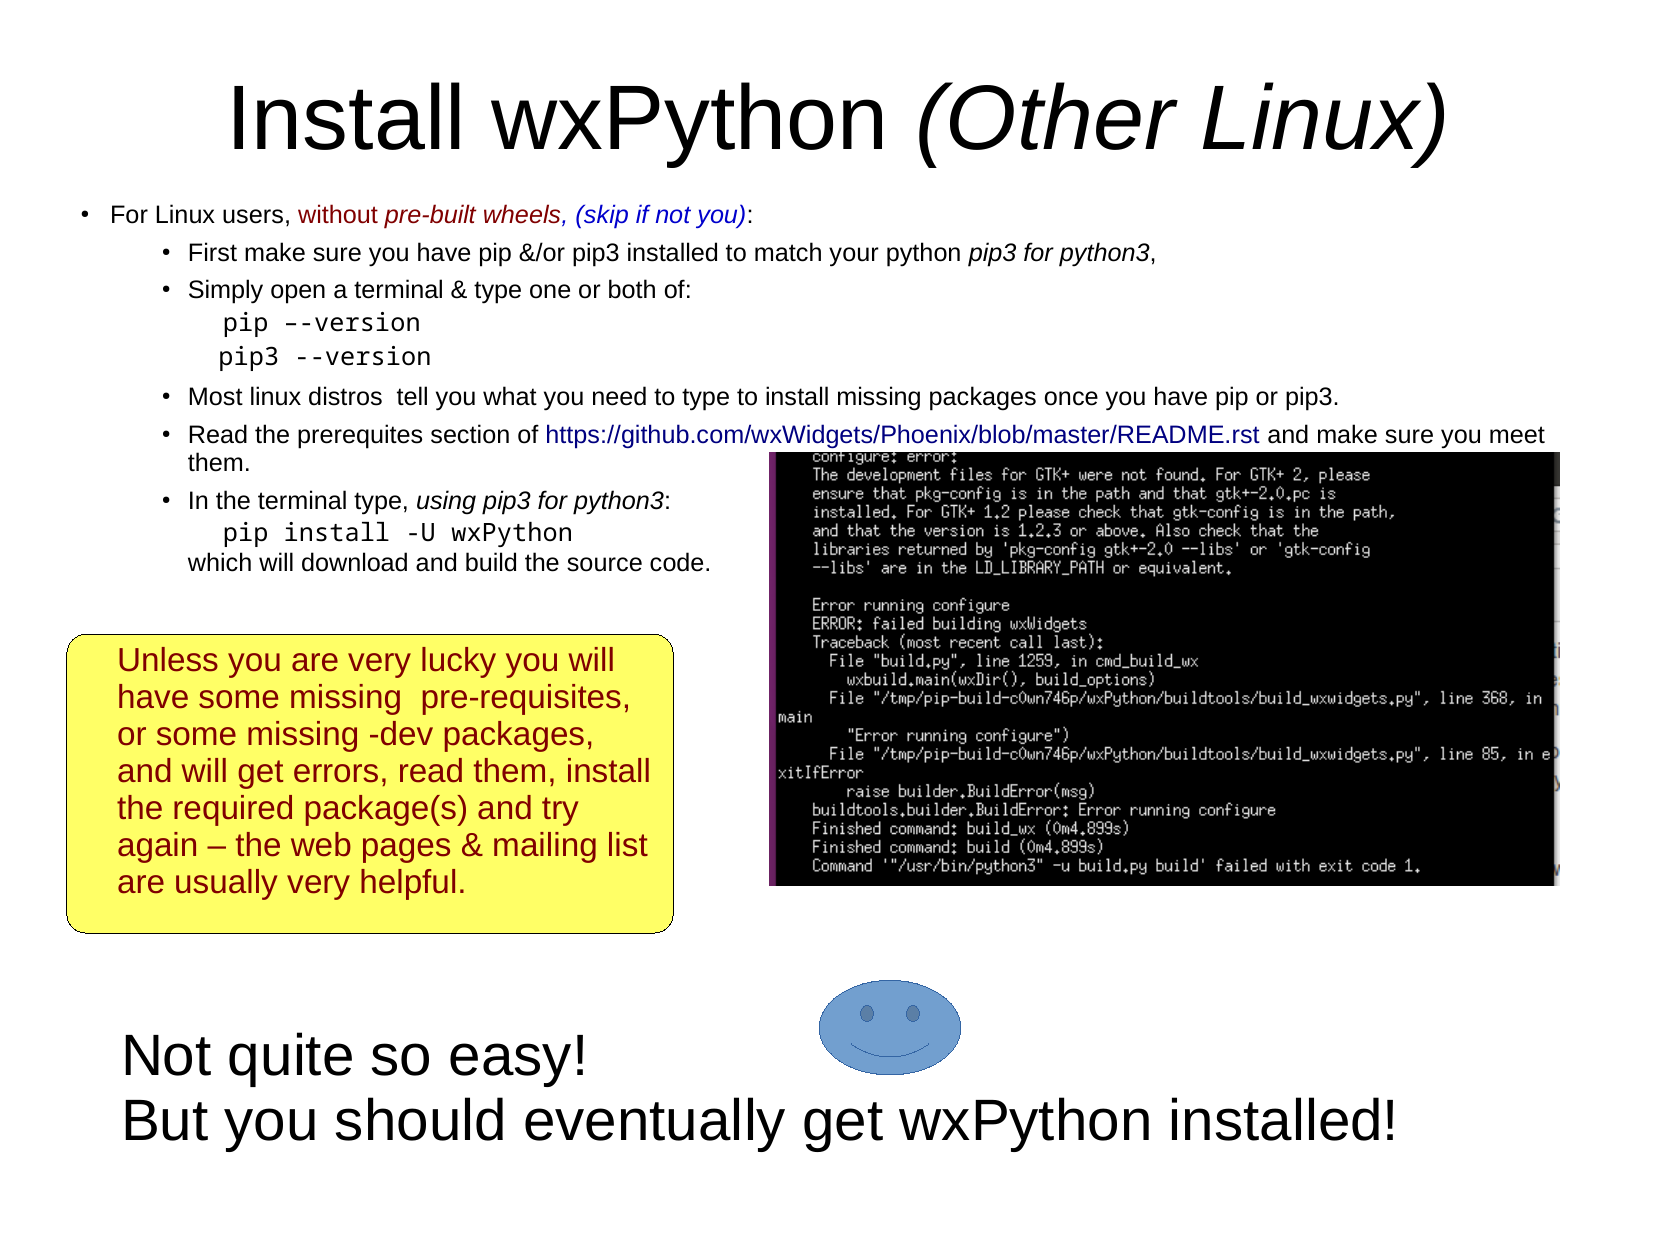

# Install wxPython (Other Linux)
For Linux users, without pre-built wheels, (skip if not you):
First make sure you have pip &/or pip3 installed to match your python pip3 for python3,
Simply open a terminal & type one or both of:
 pip –-version
 pip3 --version
Most linux distros tell you what you need to type to install missing packages once you have pip or pip3.
Read the prerequites section of https://github.com/wxWidgets/Phoenix/blob/master/README.rst and make sure you meet them.
In the terminal type, using pip3 for python3:
 pip install -U wxPython
which will download and build the source code.
Unless you are very lucky you will have some missing pre-requisites, or some missing -dev packages, and will get errors, read them, install the required package(s) and try again – the web pages & mailing list are usually very helpful.
Not quite so easy!
But you should eventually get wxPython installed!